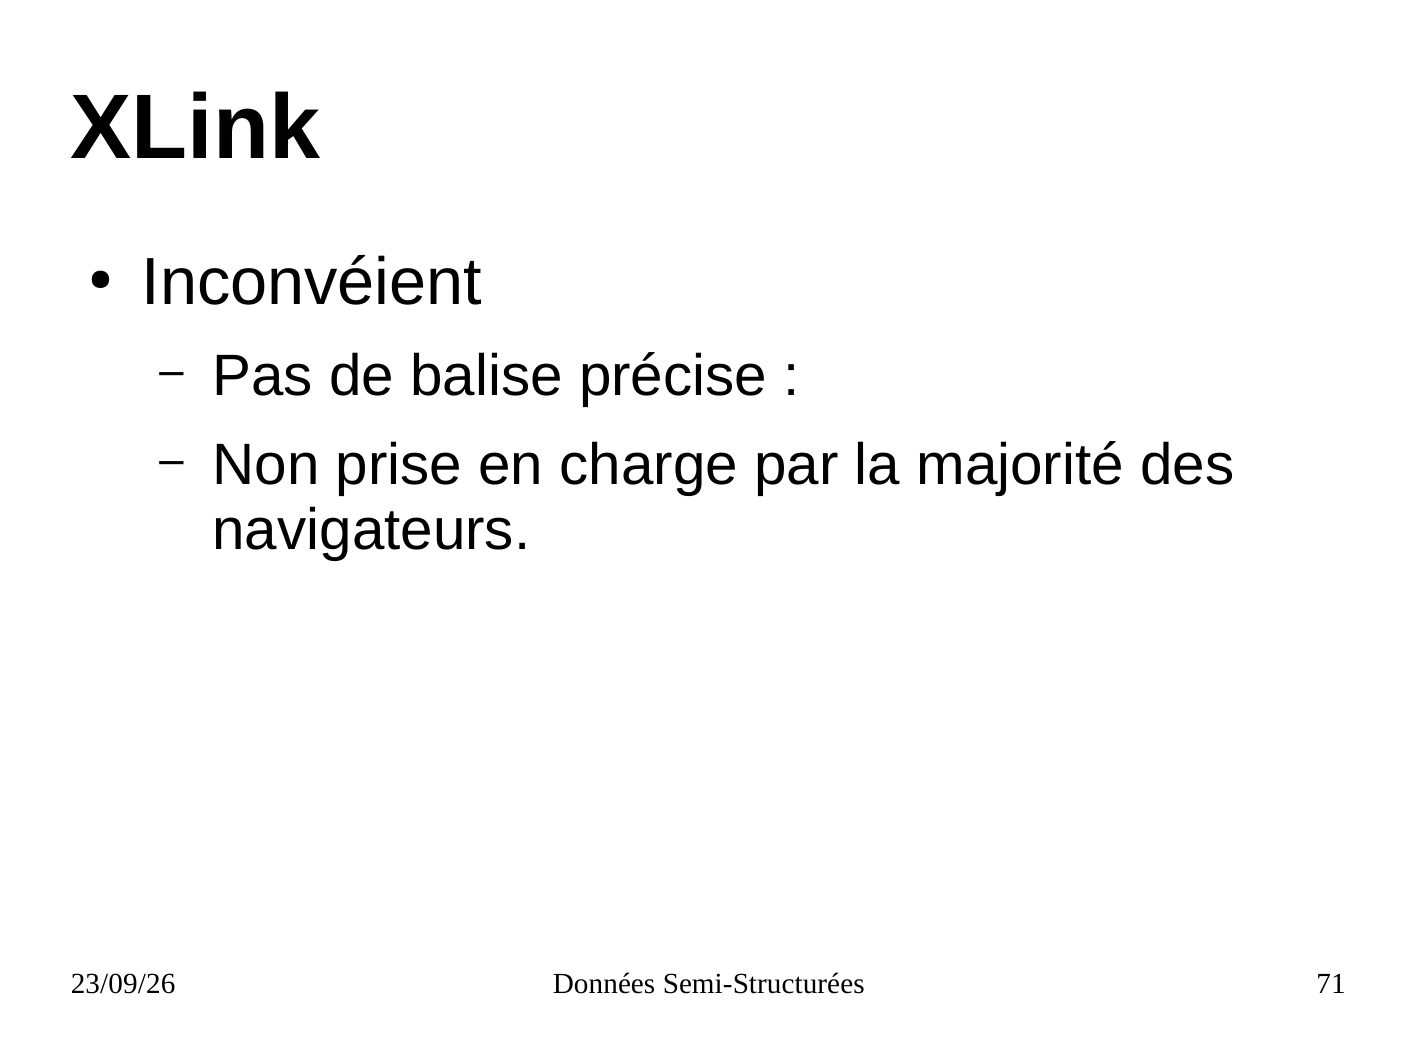

# XLink
Inconvéient
Pas de balise précise :
Non prise en charge par la majorité des navigateurs.
Données Semi-Structurées
71